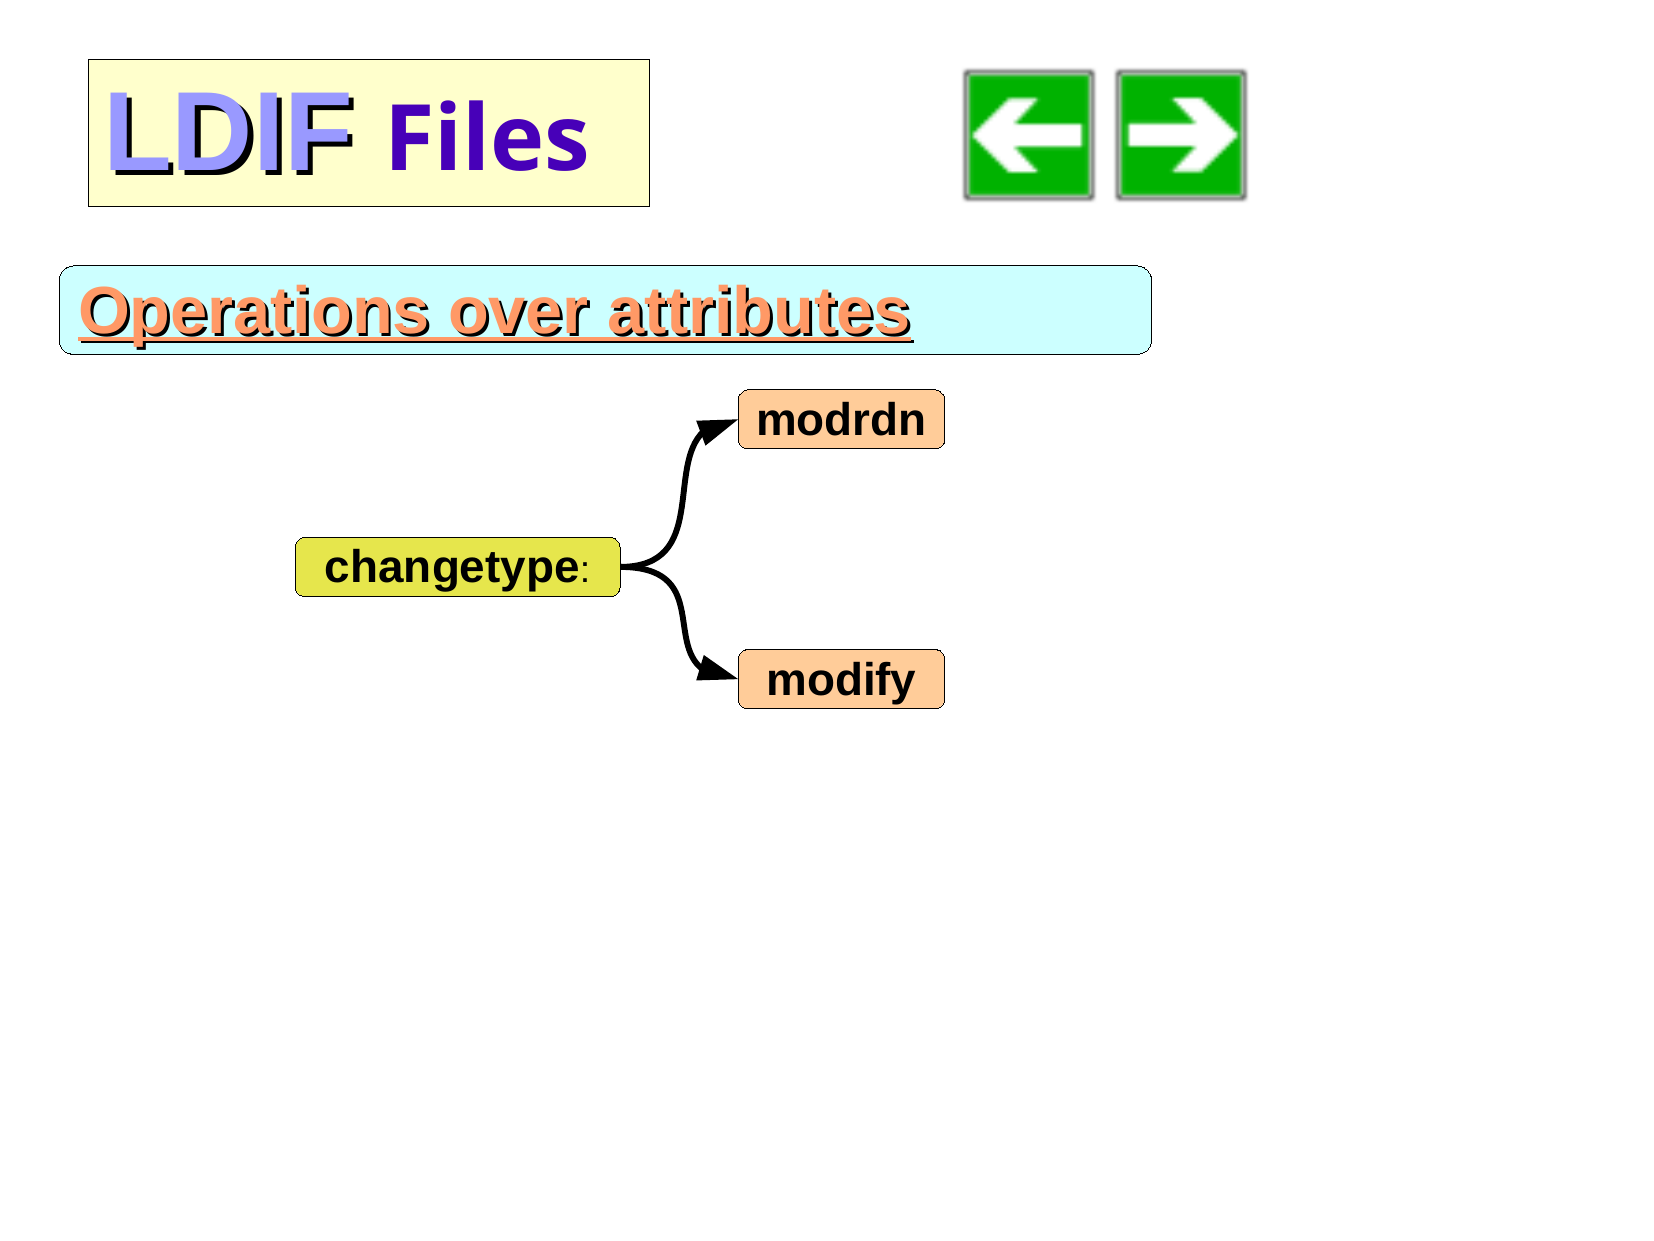

LDIF Files
Operations over attributes
modrdn
changetype:
modify